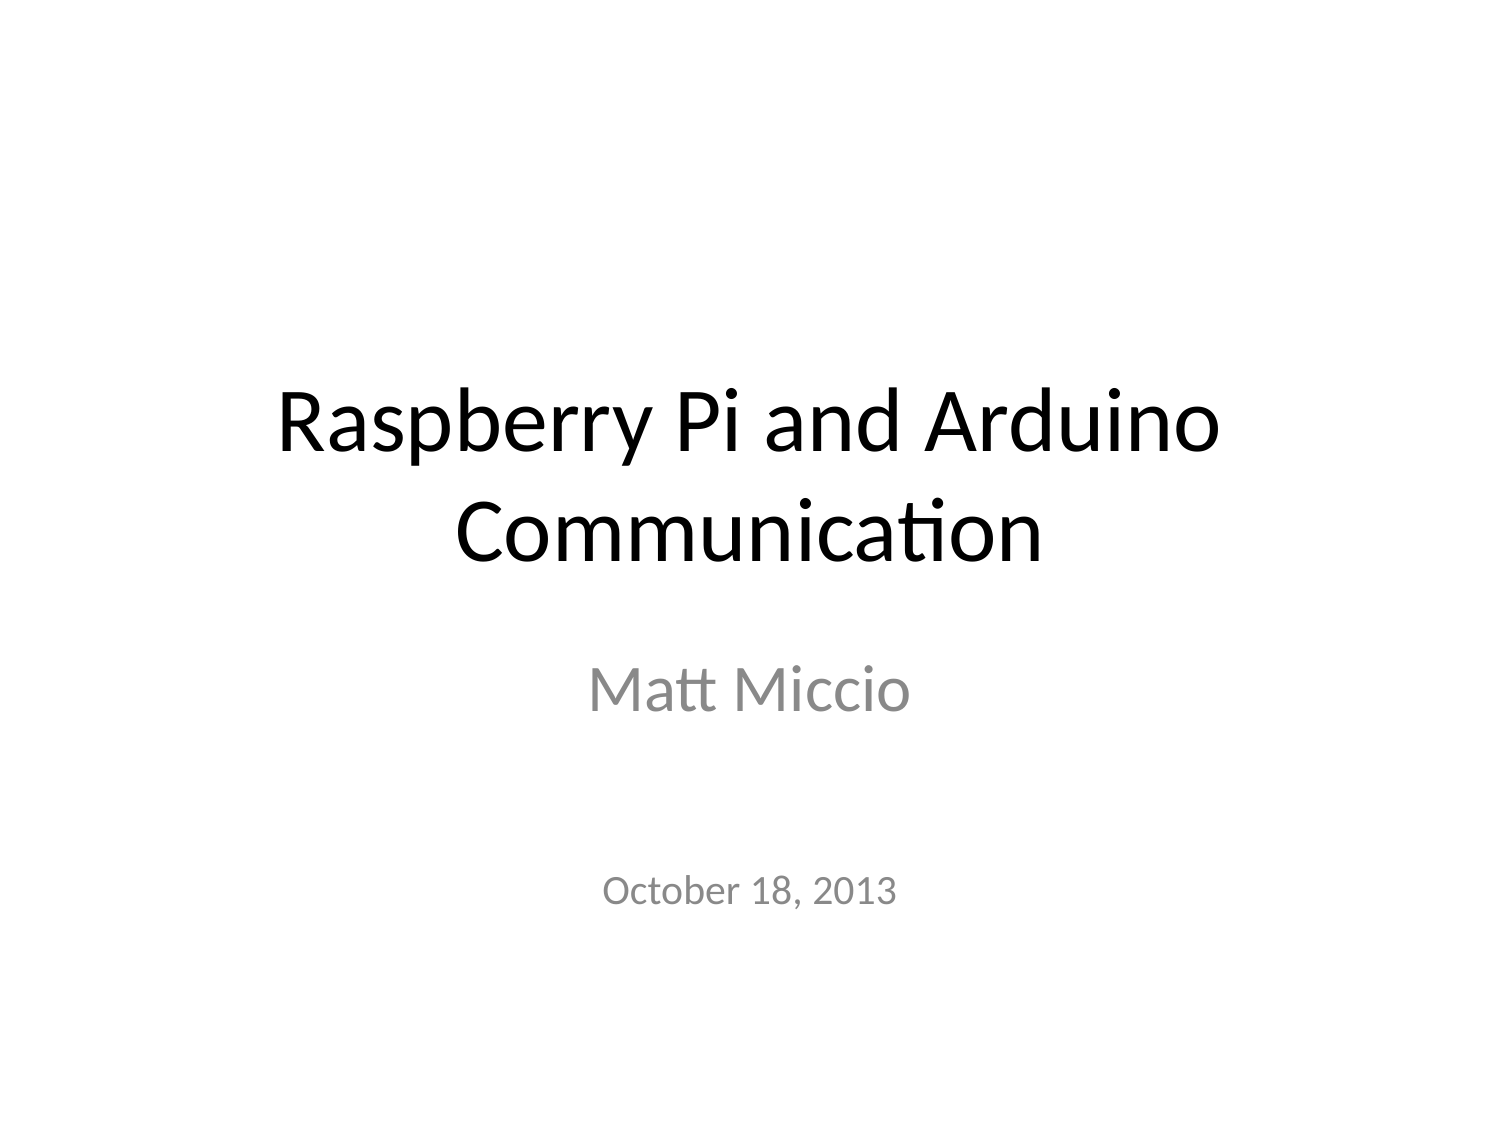

# Raspberry Pi and Arduino Communication
Matt Miccio
October 18, 2013